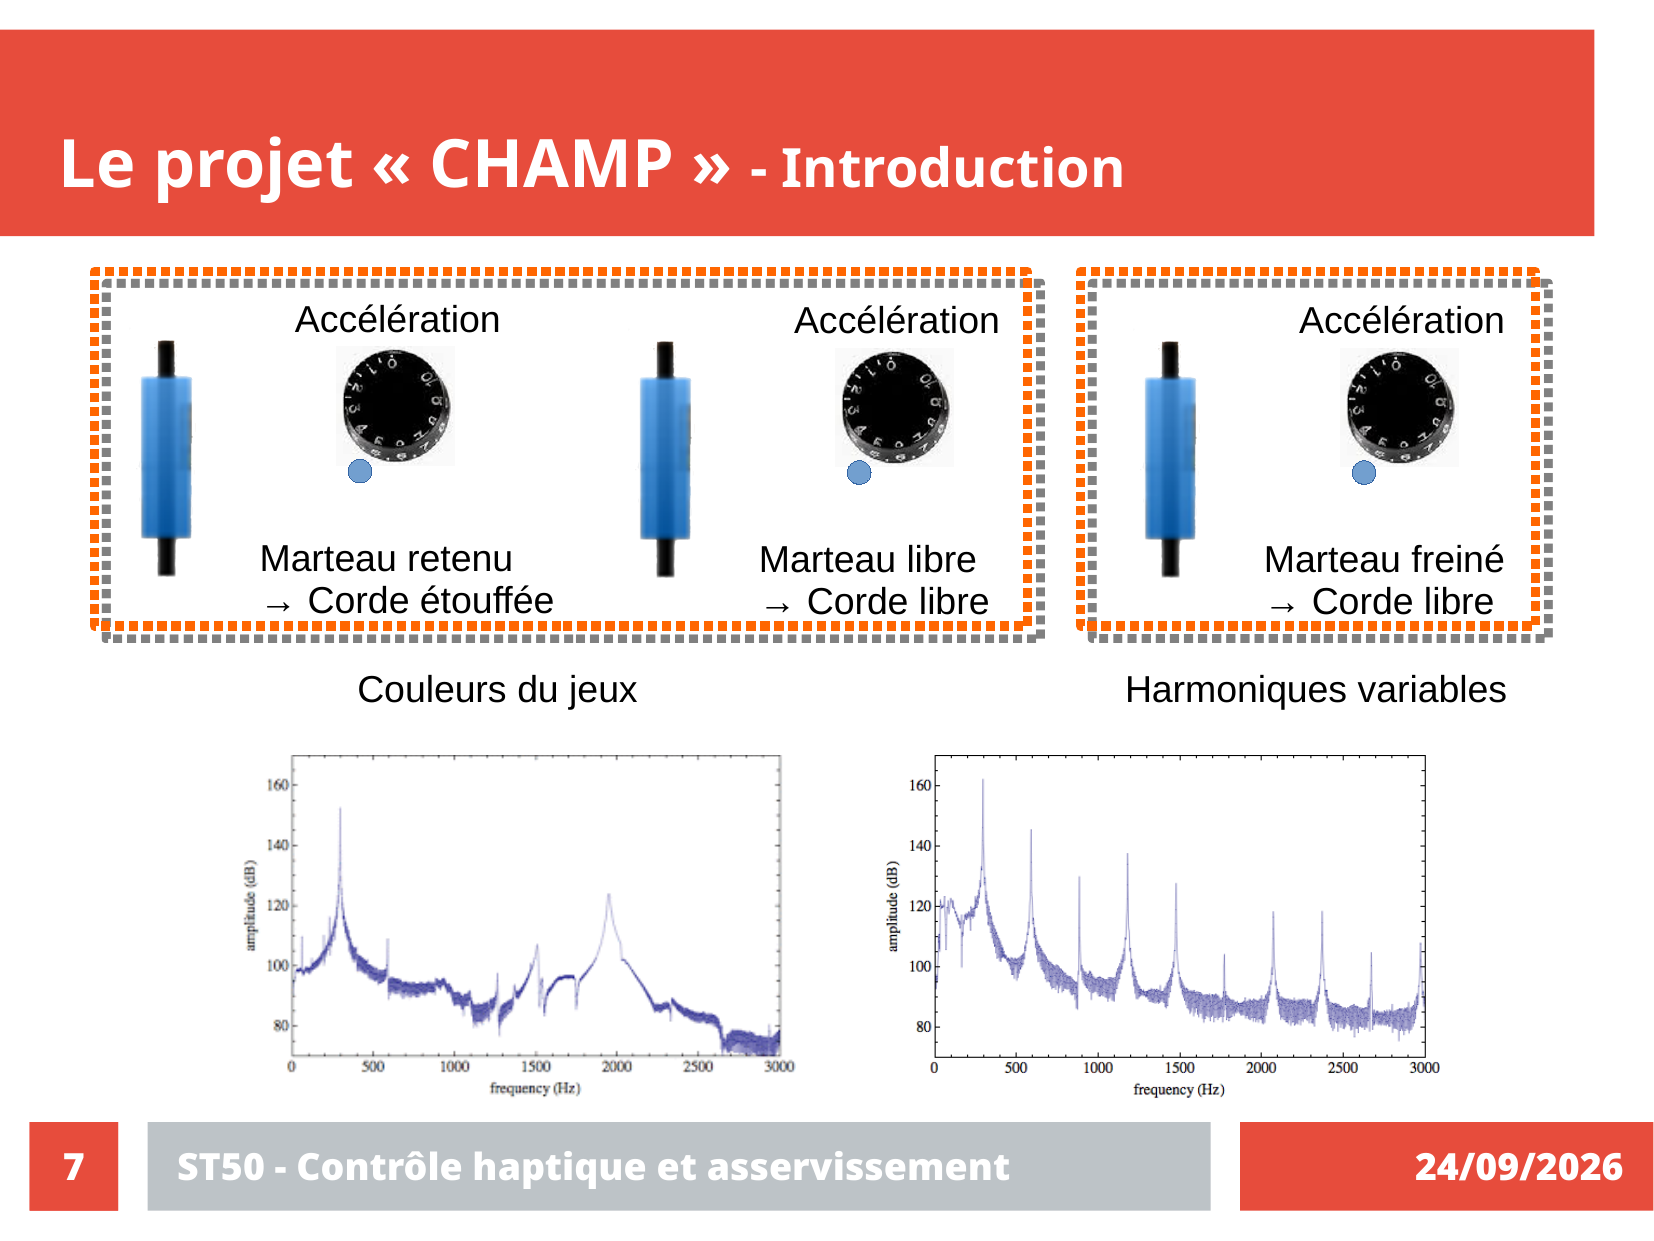

# Le projet « CHAMP » - Introduction
Accélération
Marteau retenu
→ Corde étouffée
Accélération
Marteau libre
→ Corde libre
Accélération
Marteau freiné
→ Corde libre
Couleurs du jeux
Harmoniques variables
7
ST50 - Contrôle haptique et asservissement